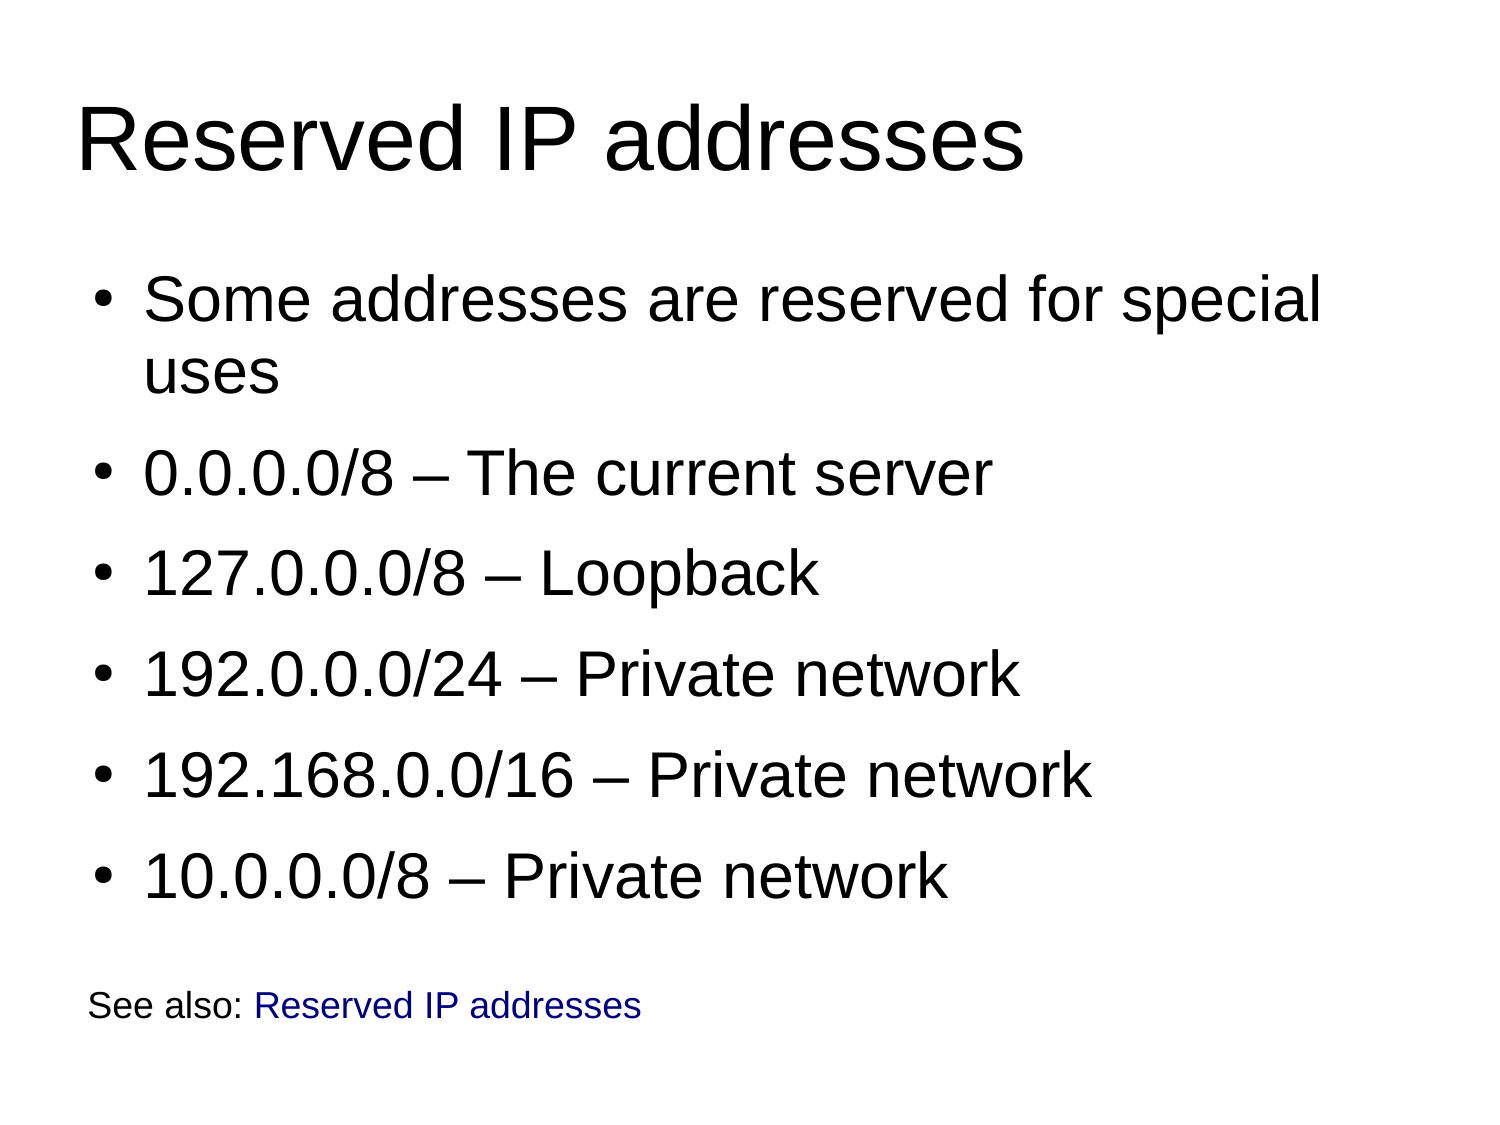

# Reserved IP addresses
Some addresses are reserved for special uses
0.0.0.0/8 – The current server
127.0.0.0/8 – Loopback
192.0.0.0/24 – Private network
192.168.0.0/16 – Private network
10.0.0.0/8 – Private network
See also: Reserved IP addresses